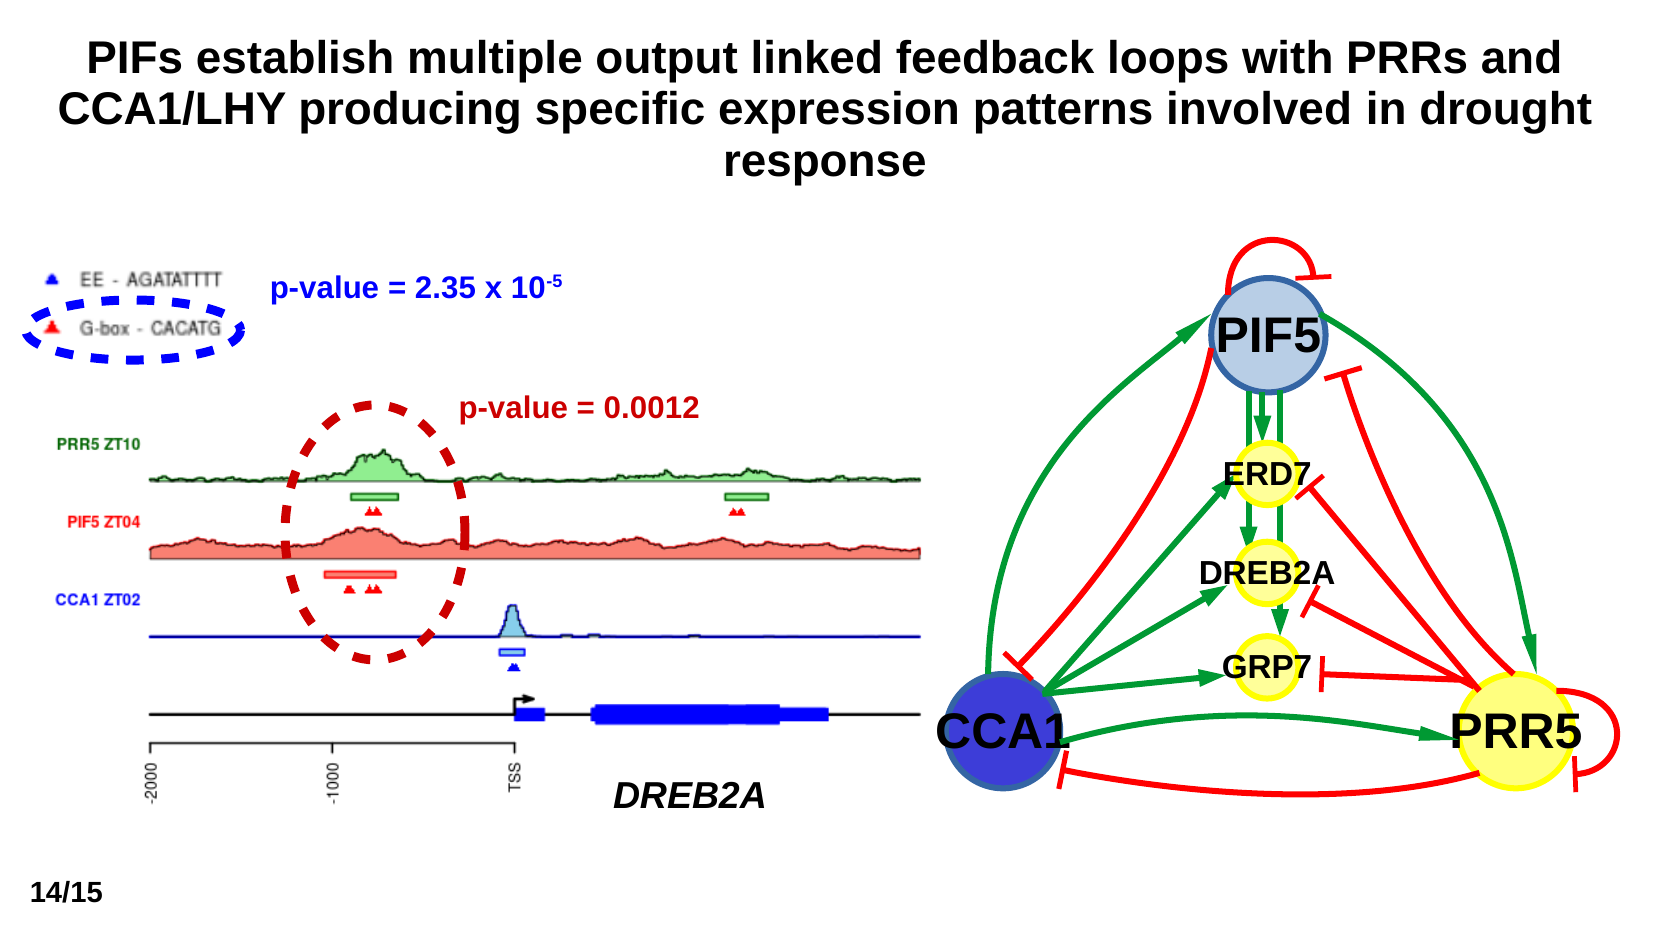

# PIFs establish multiple output linked feedback loops with PRRs and CCA1/LHY producing specific expression patterns involved in drought response
p-value = 2.35 x 10-5
PIF5
 p-value = 0.0012
ERD7
DREB2A
GRP7
CCA1
PRR5
DREB2A
 14/15